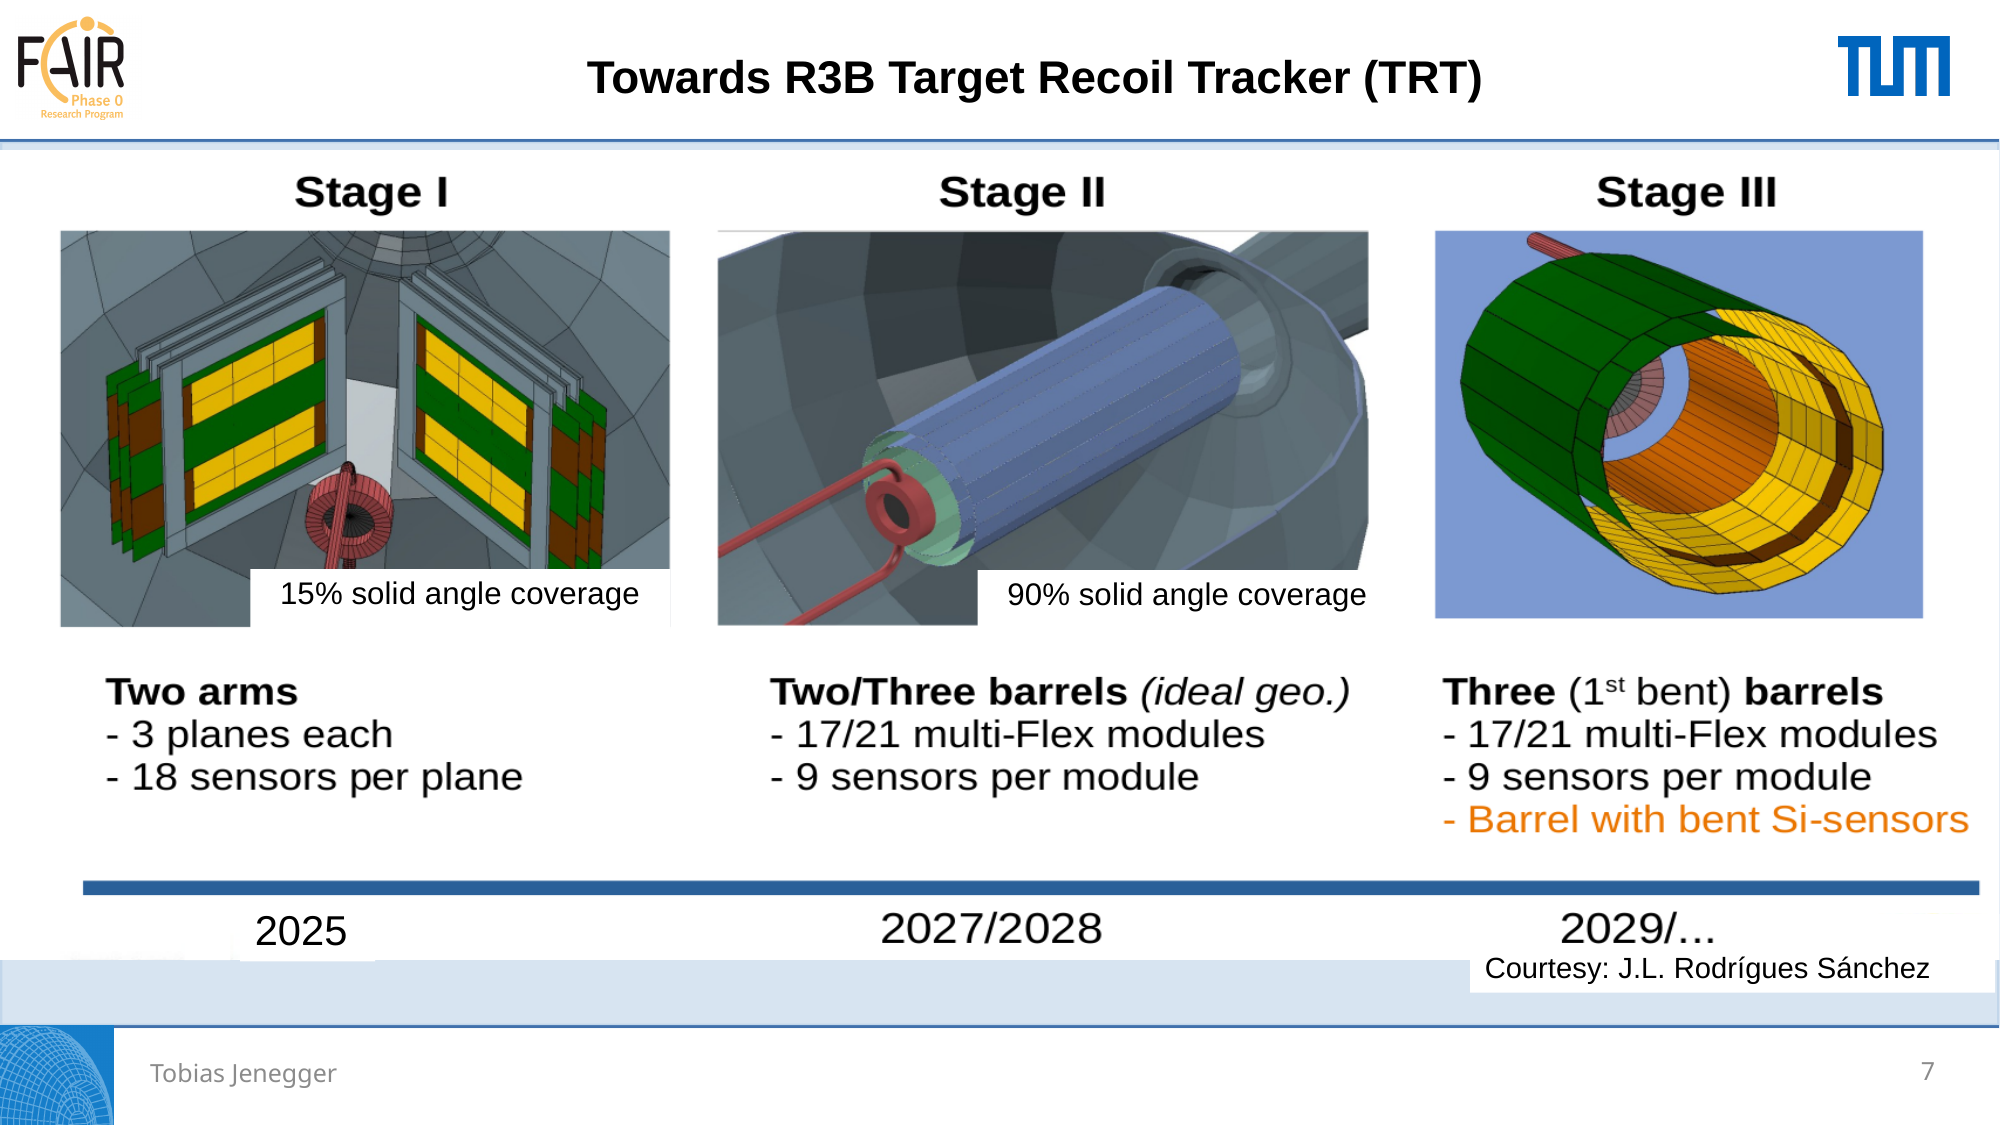

Towards R3B Target Recoil Tracker (TRT)
15% solid angle coverage
90% solid angle coverage
2025
Courtesy: J.L. Rodrígues Sánchez
7